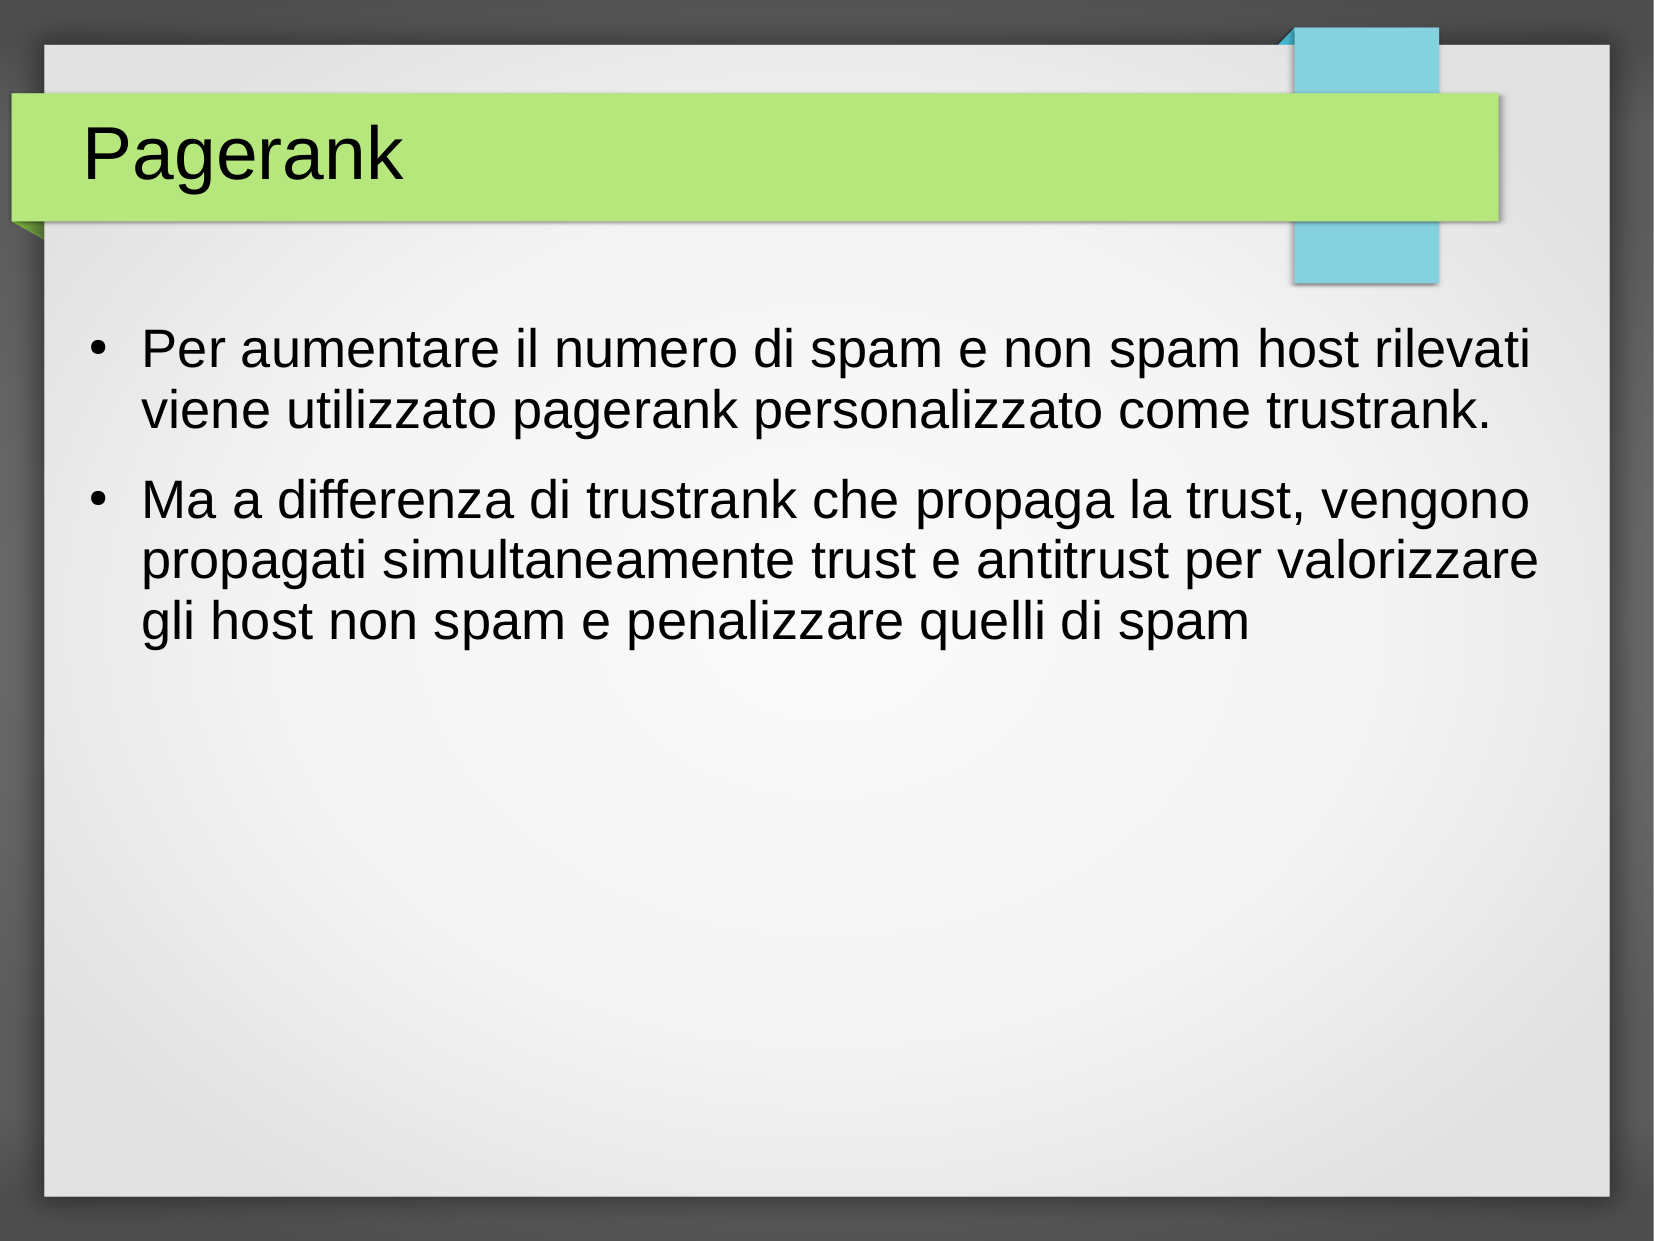

# Pagerank
Per aumentare il numero di spam e non spam host rilevati viene utilizzato pagerank personalizzato come trustrank.
Ma a differenza di trustrank che propaga la trust, vengono propagati simultaneamente trust e antitrust per valorizzare gli host non spam e penalizzare quelli di spam